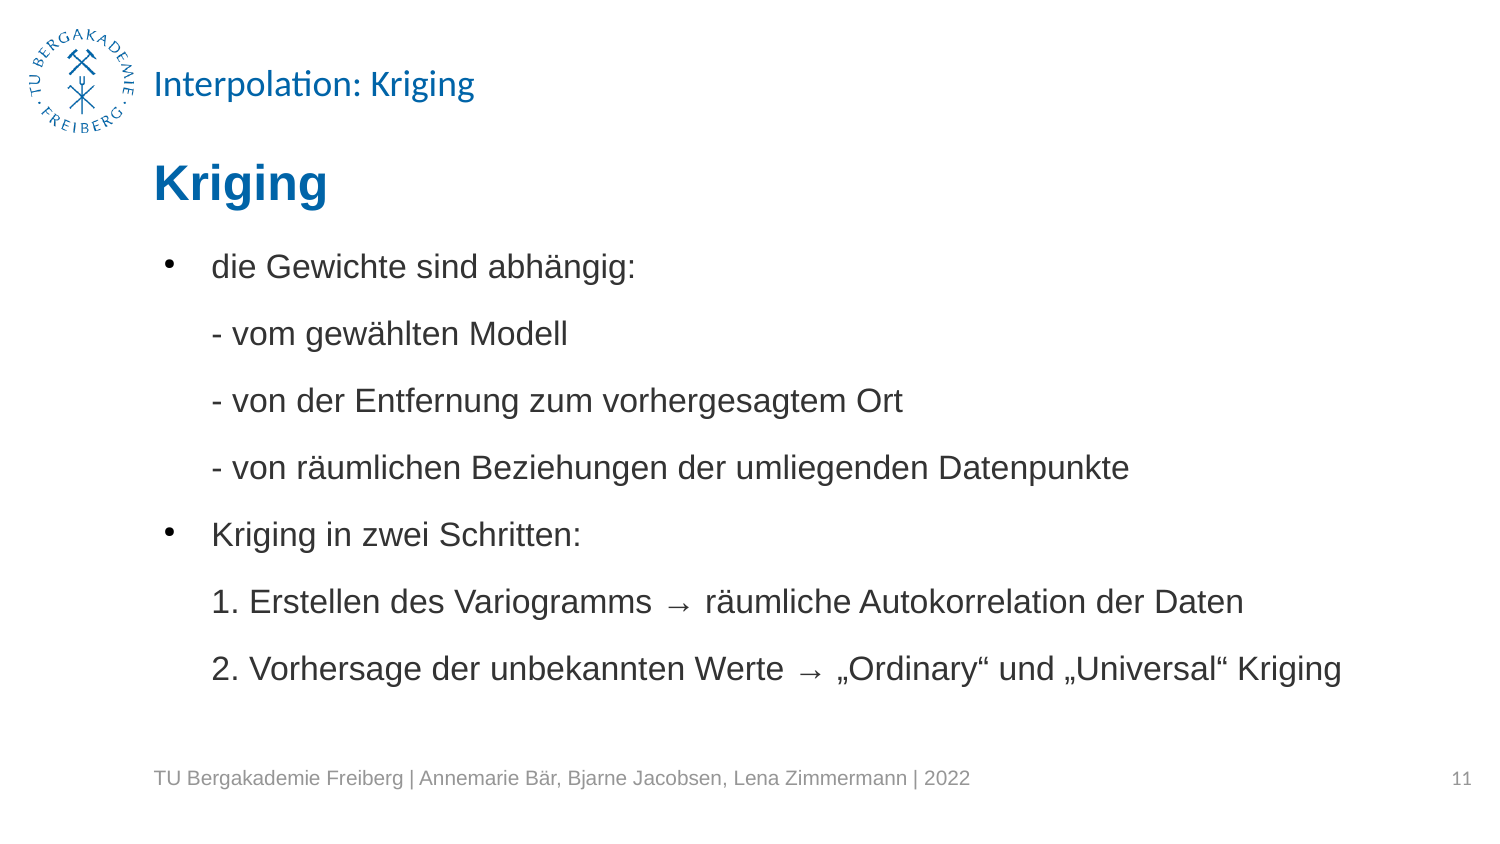

Interpolation: Kriging
Kriging
# die Gewichte sind abhängig:
- vom gewählten Modell
- von der Entfernung zum vorhergesagtem Ort
- von räumlichen Beziehungen der umliegenden Datenpunkte
Kriging in zwei Schritten:
1. Erstellen des Variogramms → räumliche Autokorrelation der Daten
2. Vorhersage der unbekannten Werte → „Ordinary“ und „Universal“ Kriging
TU Bergakademie Freiberg | Annemarie Bär, Bjarne Jacobsen, Lena Zimmermann | 2022